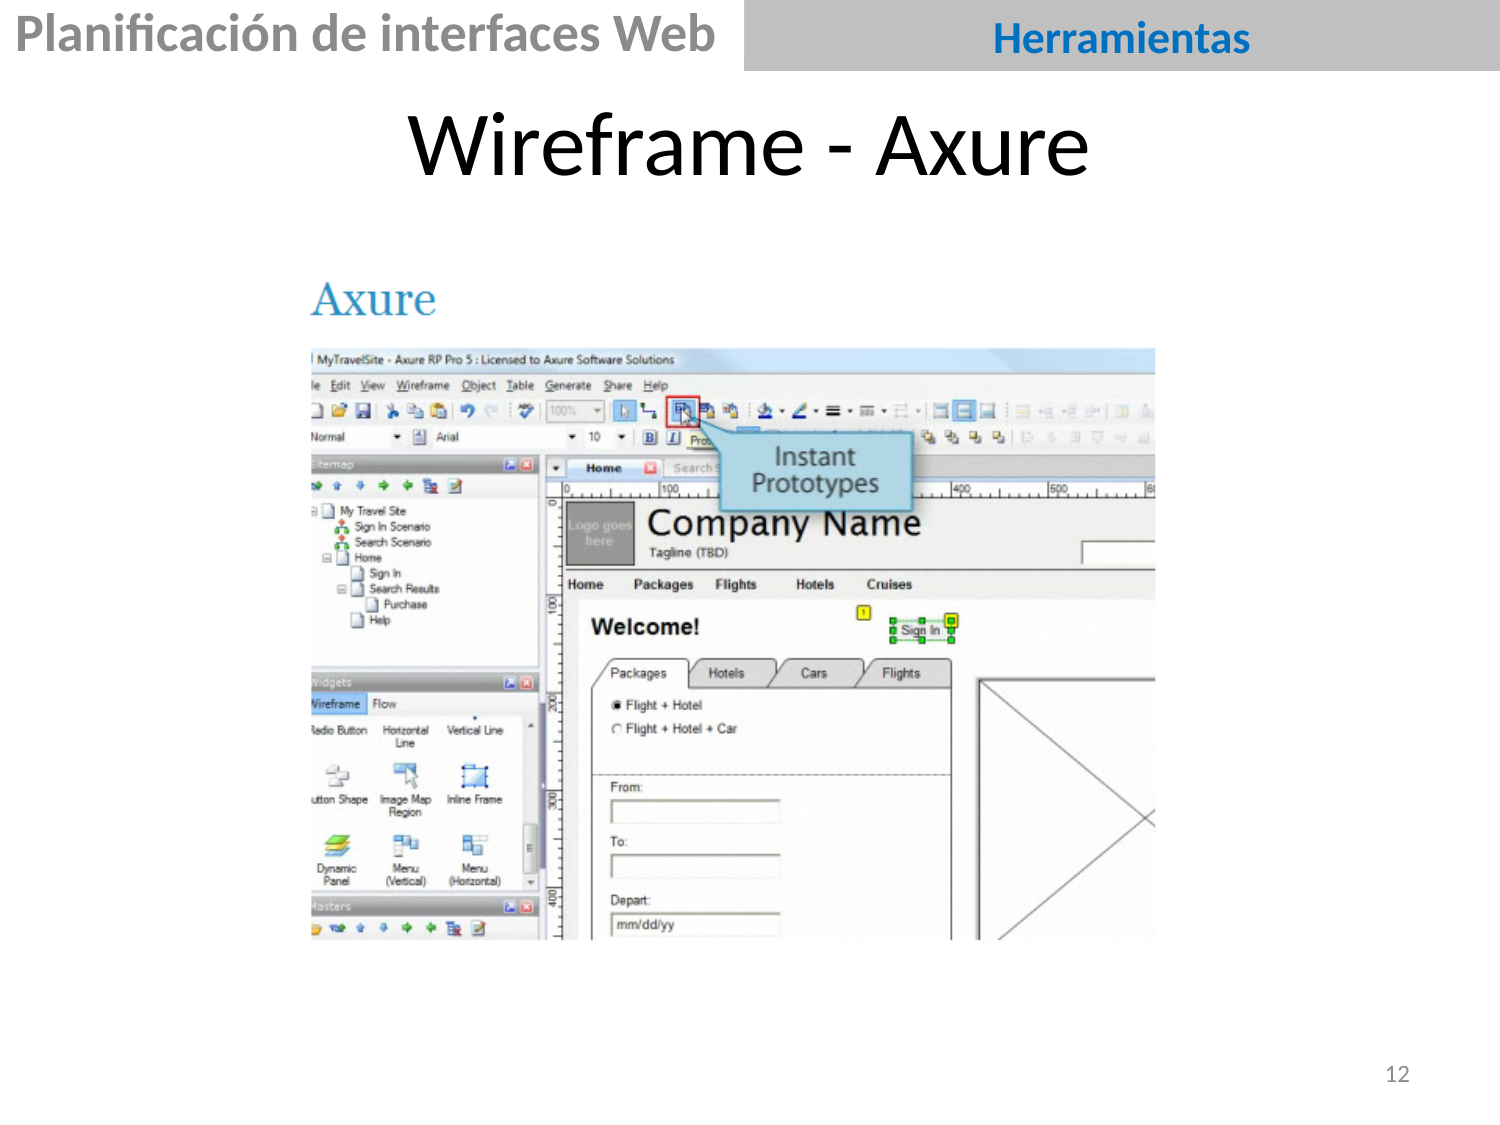

Planificación de interfaces Web
Herramientas
# Wireframe - Axure